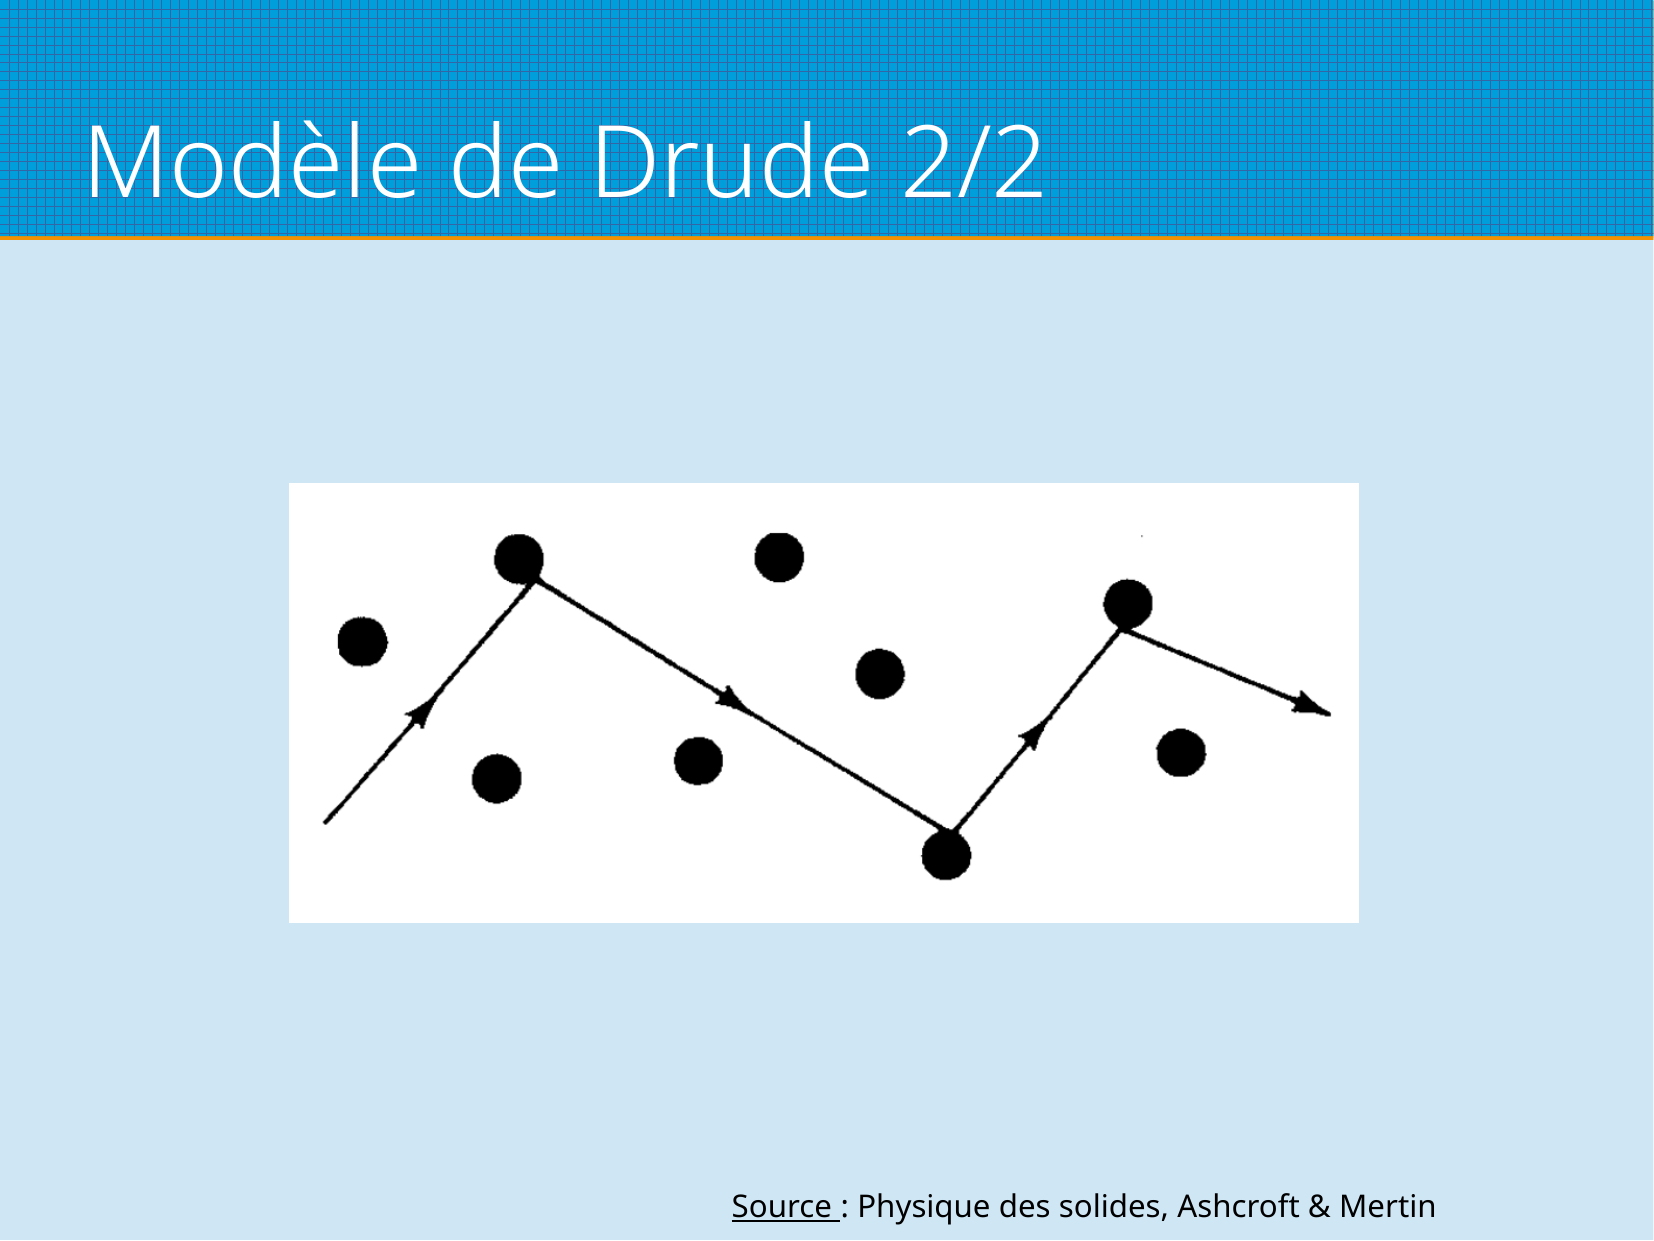

# Modèle de Drude 2/2
Source : Physique des solides, Ashcroft & Mertin